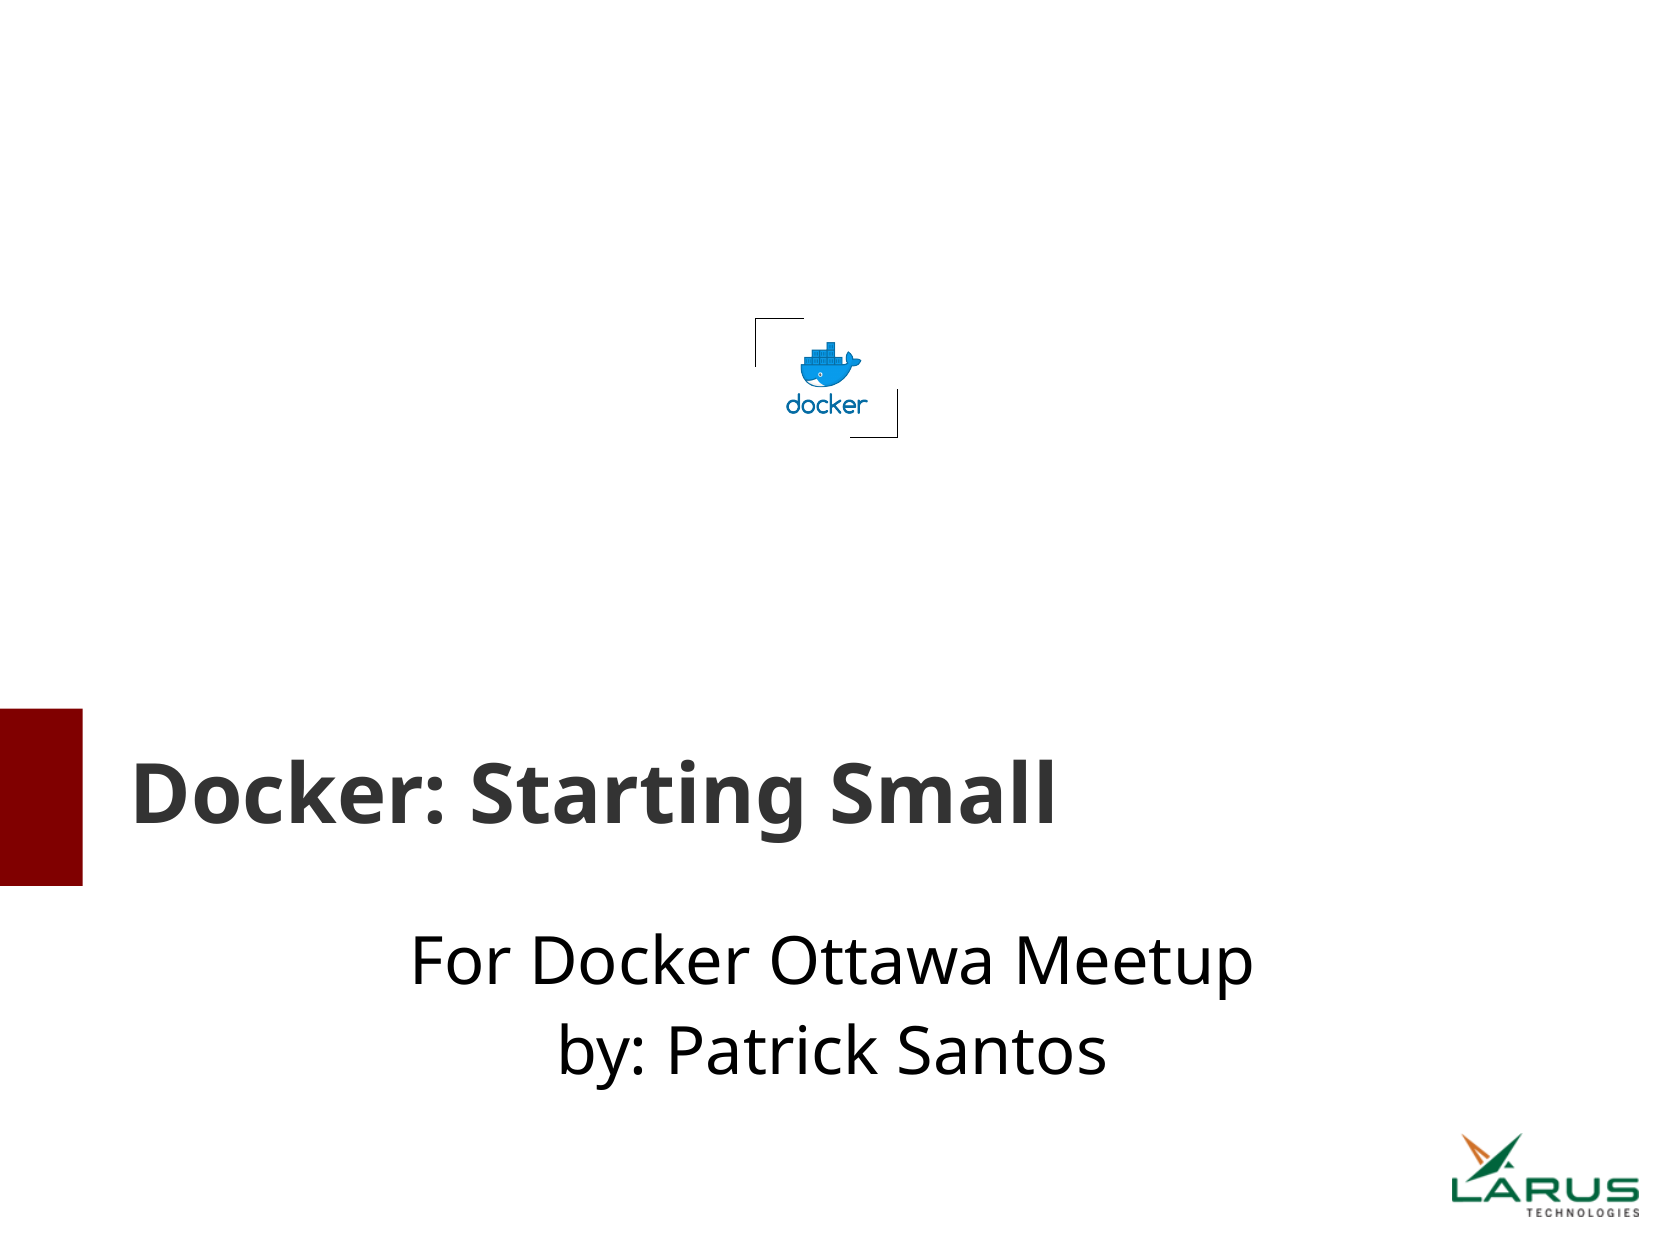

# Docker: Starting Small
For Docker Ottawa Meetup
by: Patrick Santos